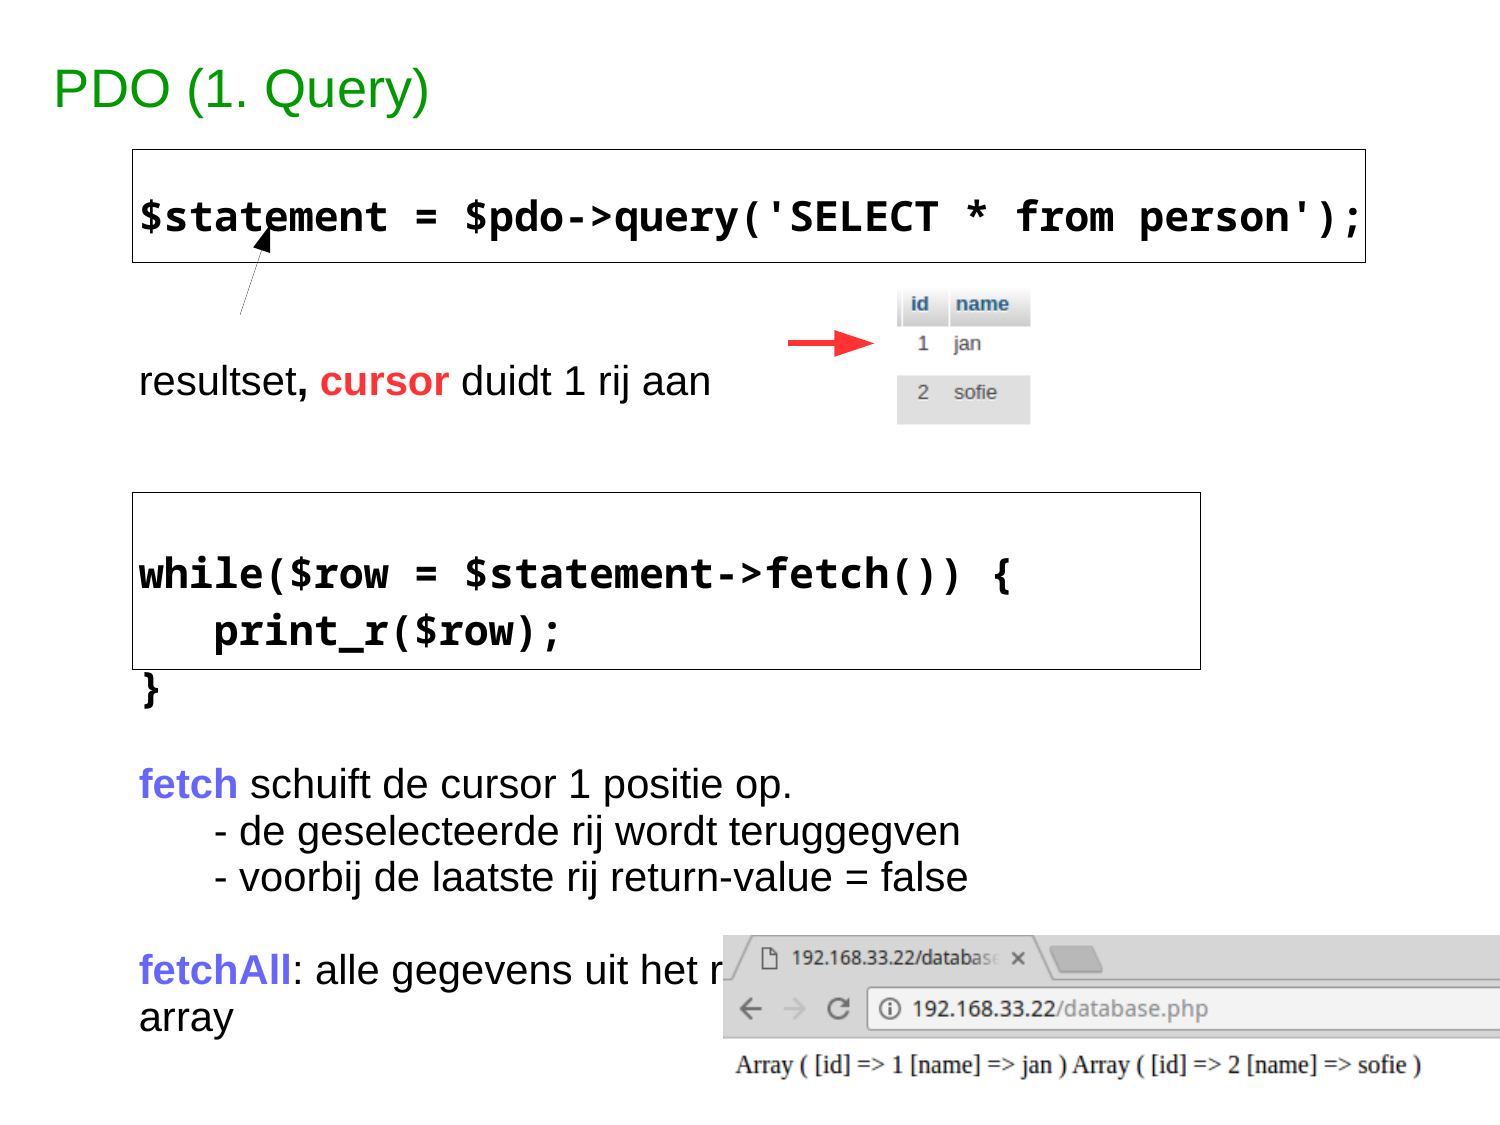

PDO (1. Query)
$statement = $pdo->query('SELECT * from person');
resultset, cursor duidt 1 rij aan
while($row = $statement->fetch()) {
	print_r($row);
}
fetch schuift de cursor 1 positie op.
	- de geselecteerde rij wordt teruggegven
	- voorbij de laatste rij return-value = false
fetchAll: alle gegevens uit het resultset worden teruggegeven als 2D
array